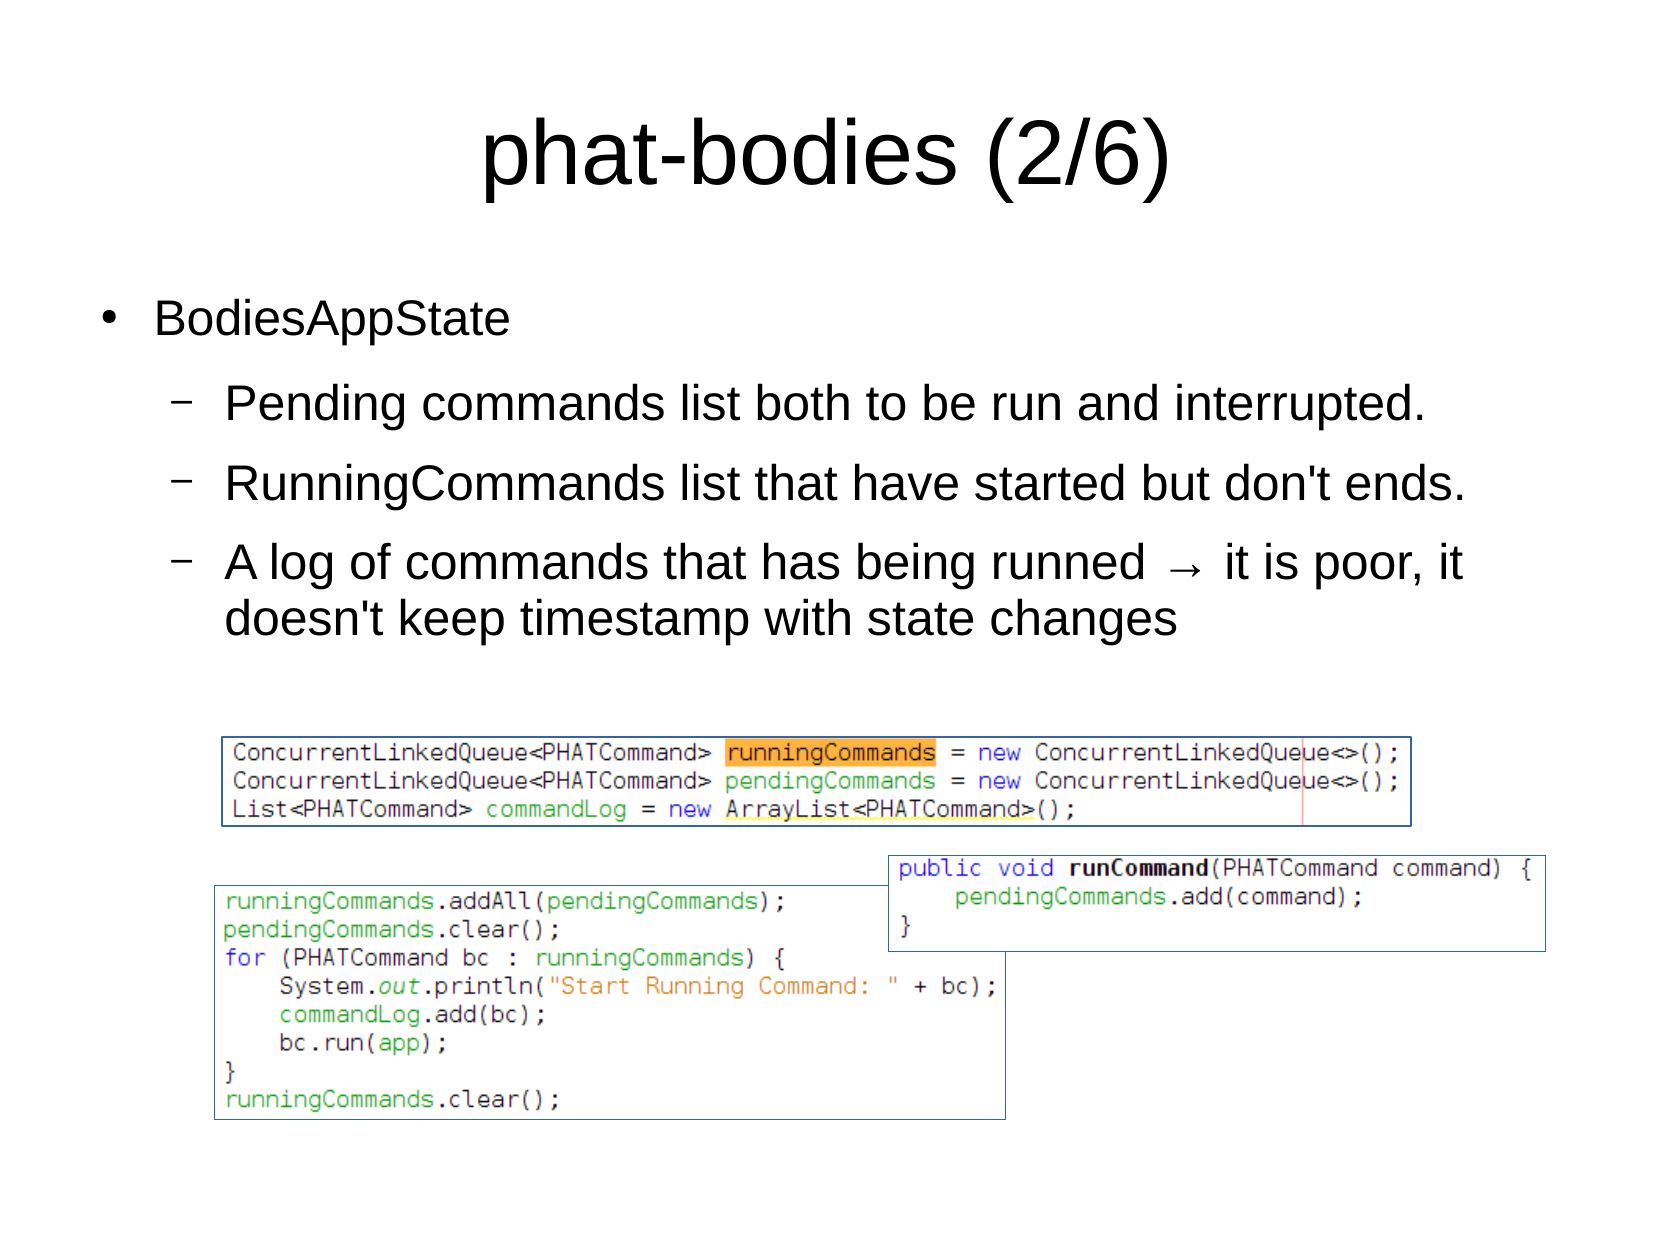

# phat-bodies (2/6)
BodiesAppState
Pending commands list both to be run and interrupted.
RunningCommands list that have started but don't ends.
A log of commands that has being runned → it is poor, it doesn't keep timestamp with state changes